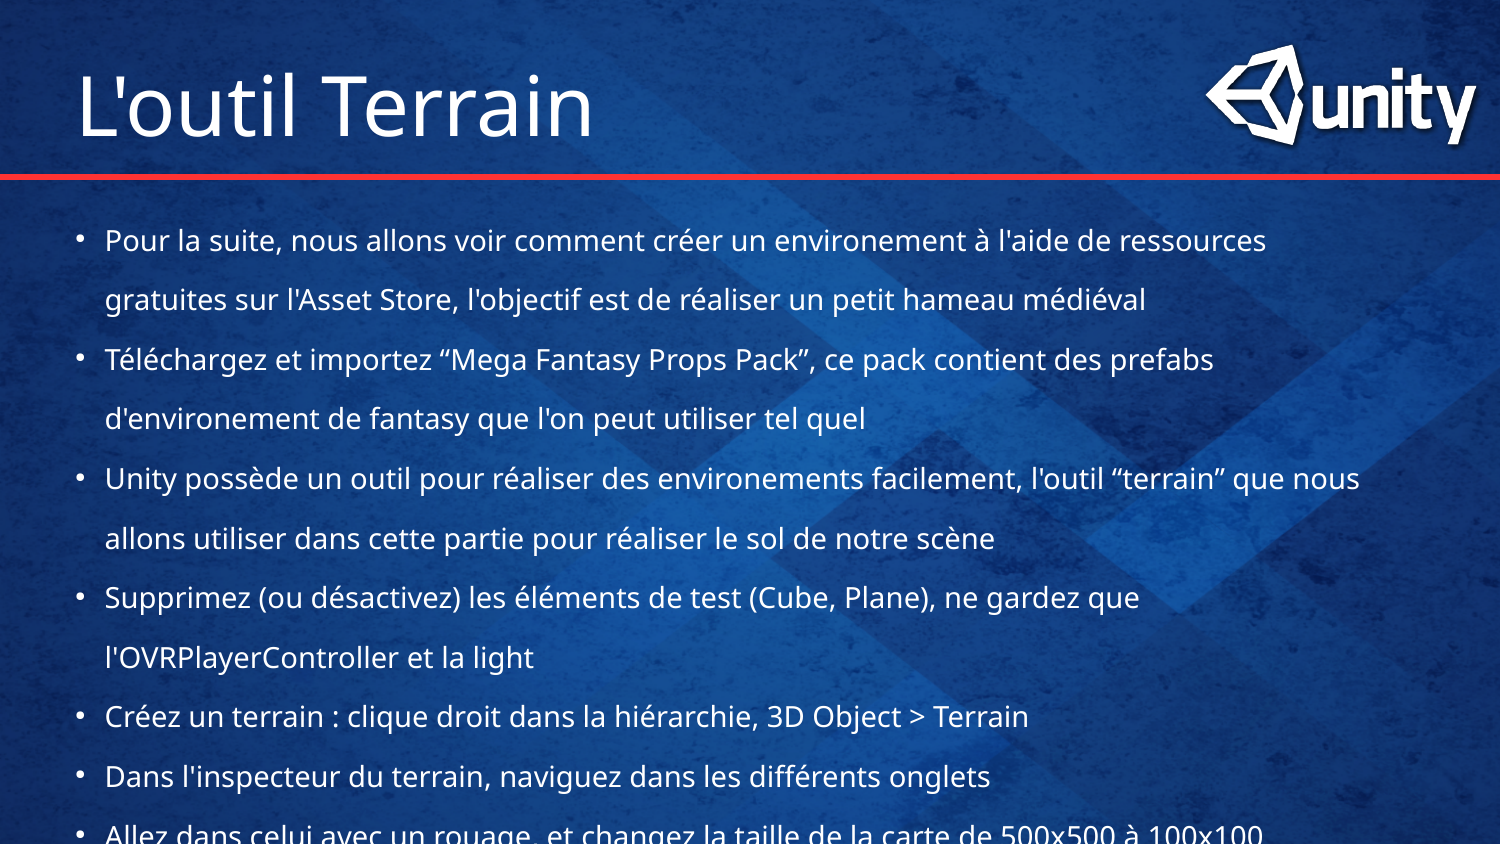

# L'outil Terrain
Pour la suite, nous allons voir comment créer un environement à l'aide de ressources gratuites sur l'Asset Store, l'objectif est de réaliser un petit hameau médiéval
Téléchargez et importez “Mega Fantasy Props Pack”, ce pack contient des prefabs d'environement de fantasy que l'on peut utiliser tel quel
Unity possède un outil pour réaliser des environements facilement, l'outil “terrain” que nous allons utiliser dans cette partie pour réaliser le sol de notre scène
Supprimez (ou désactivez) les éléments de test (Cube, Plane), ne gardez que l'OVRPlayerController et la light
Créez un terrain : clique droit dans la hiérarchie, 3D Object > Terrain
Dans l'inspecteur du terrain, naviguez dans les différents onglets
Allez dans celui avec un rouage, et changez la taille de la carte de 500x500 à 100x100